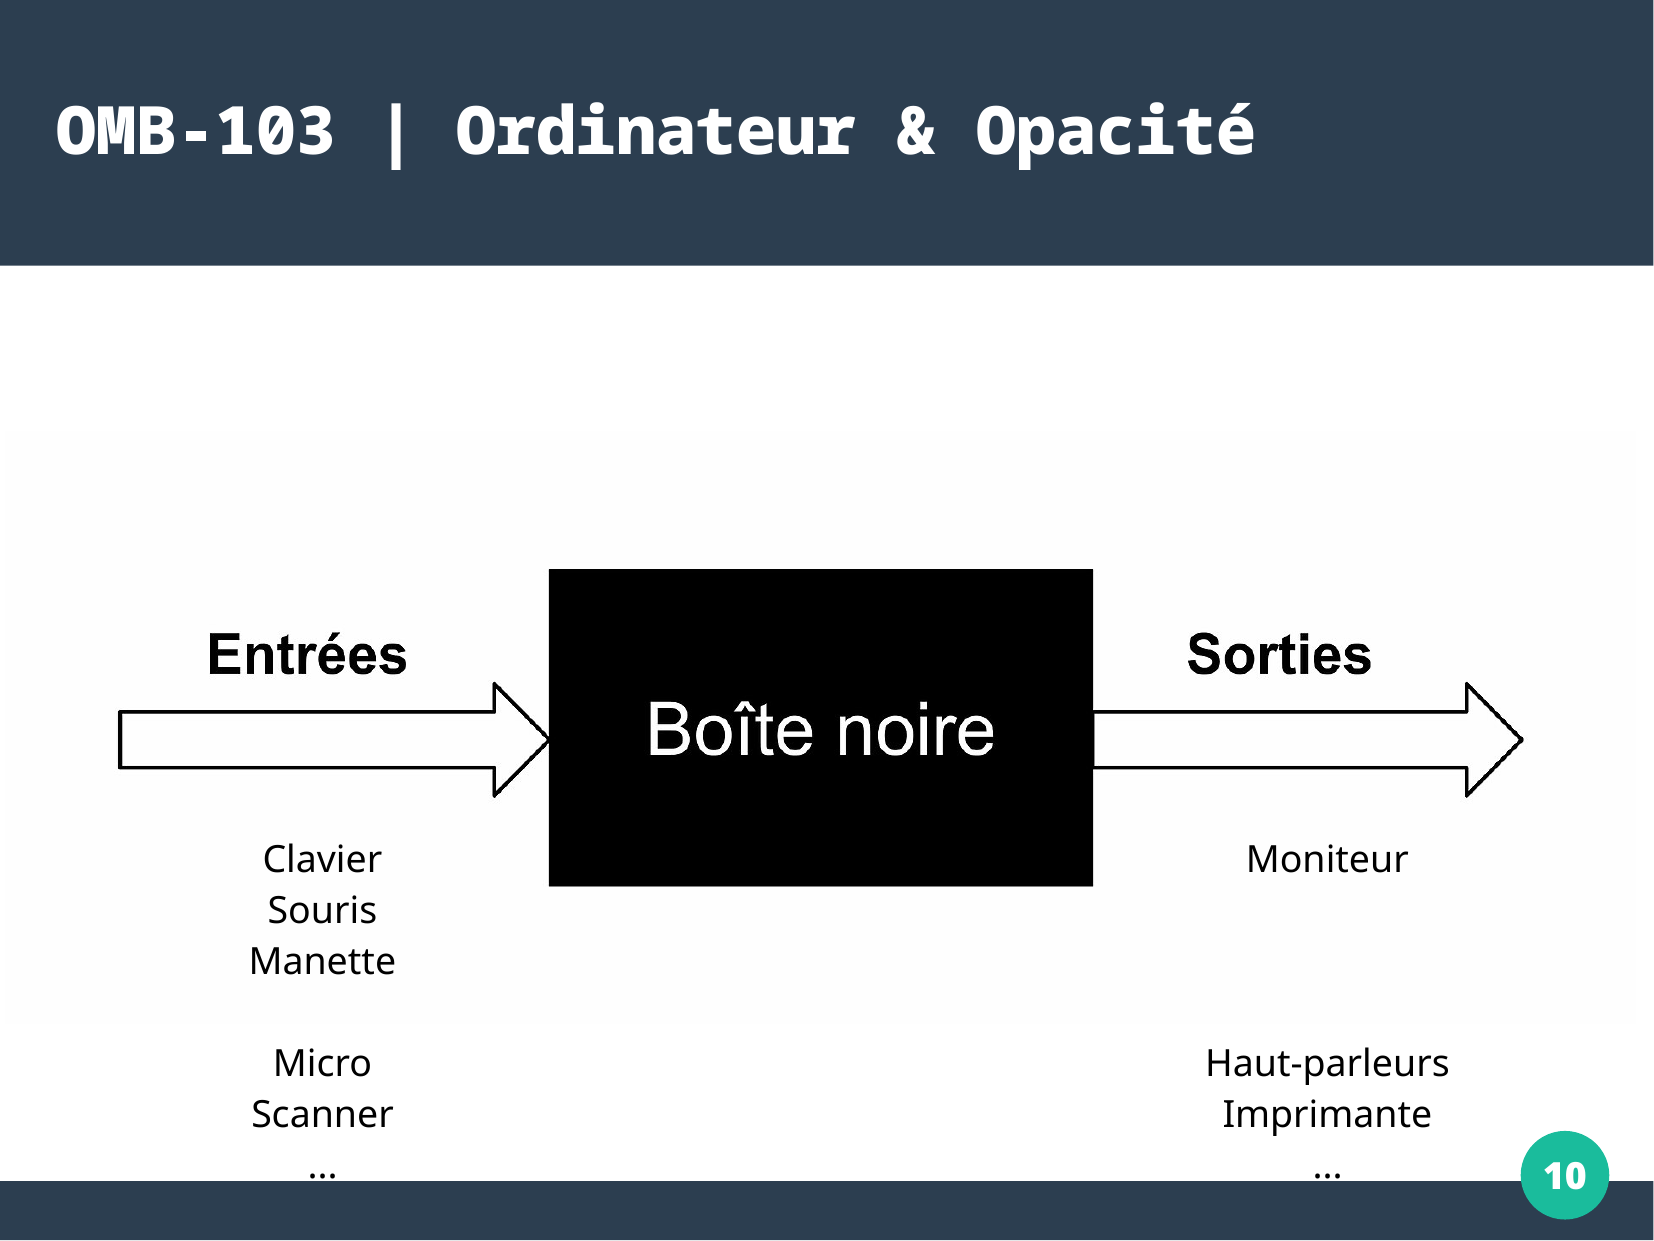

# OMB-103 | Ordinateur & Opacité
Clavier
Souris
Manette
Micro
Scanner
...
Moniteur
Haut-parleurs
Imprimante
...
10